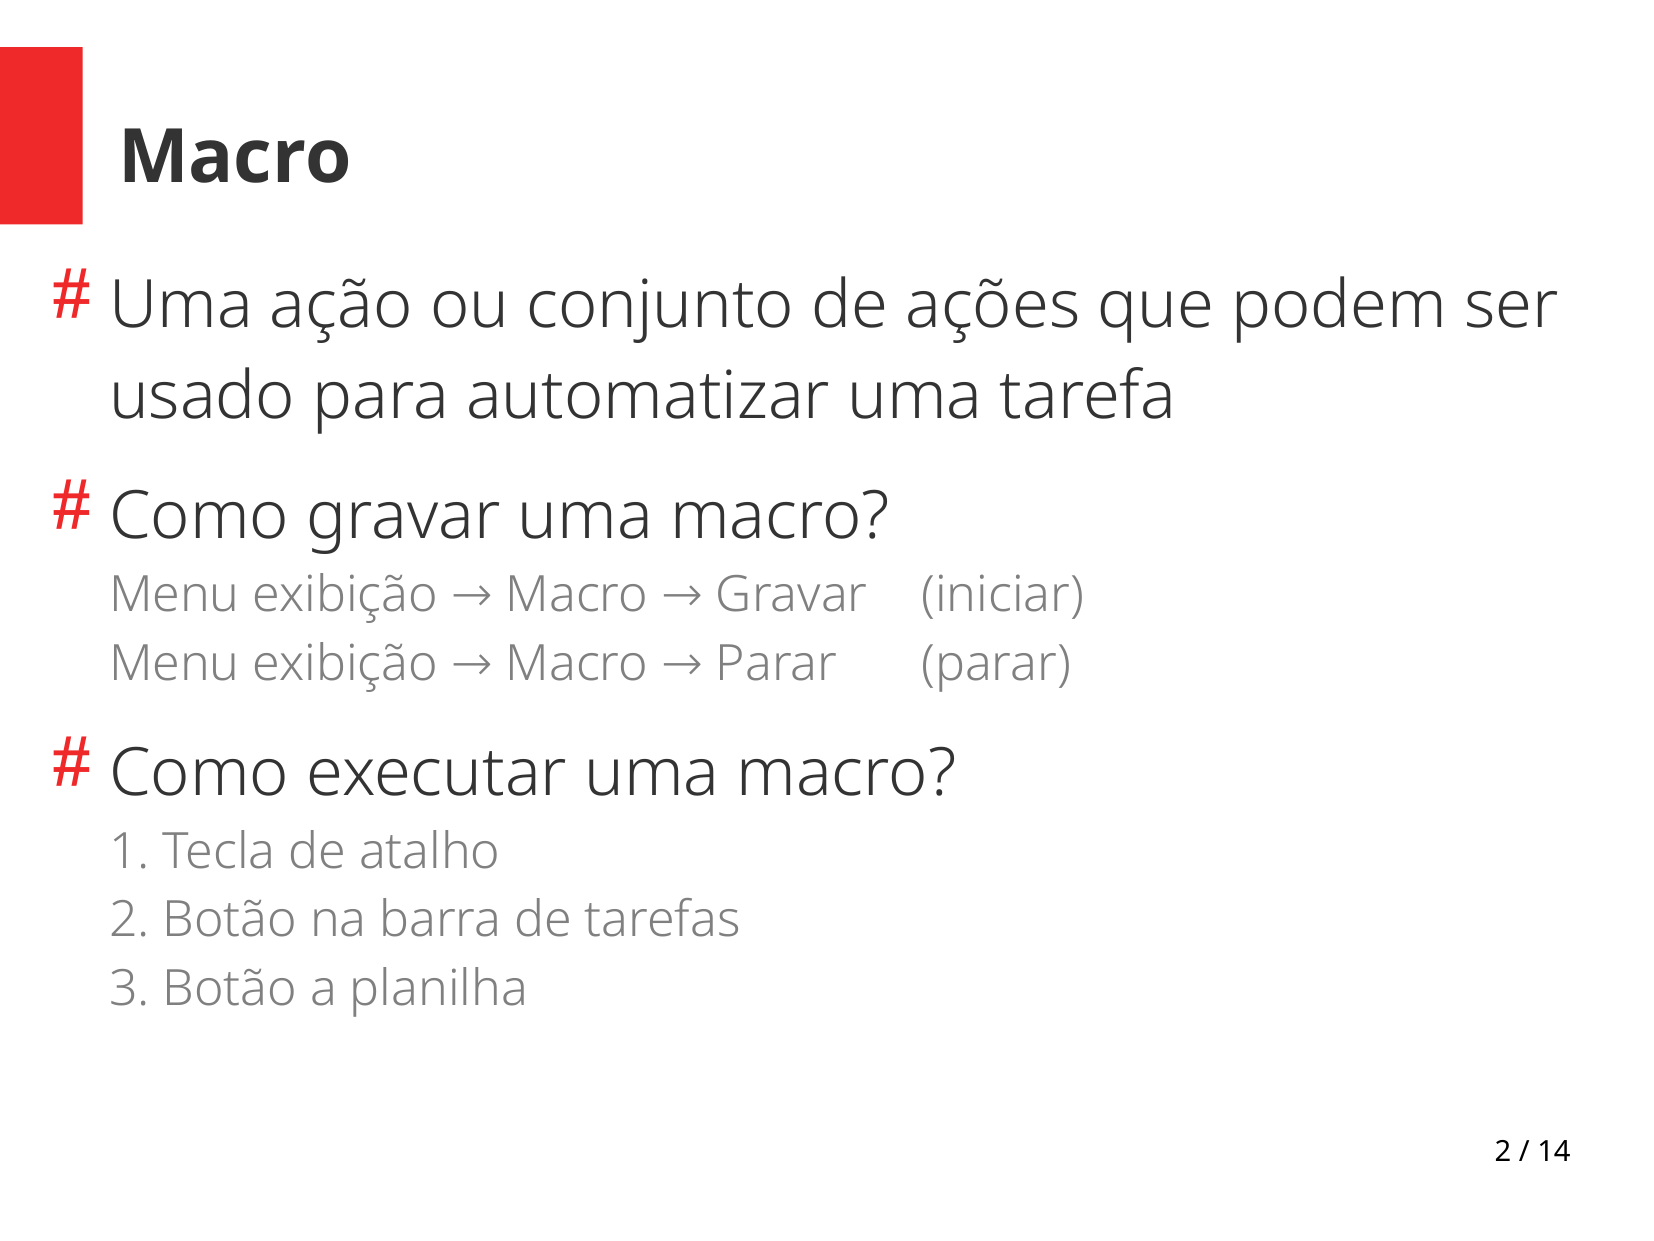

# Macro
Uma ação ou conjunto de ações que podem ser usado para automatizar uma tarefa
Como gravar uma macro?
Menu exibição → Macro → Gravar 	(iniciar)
Menu exibição → Macro → Parar		(parar)
Como executar uma macro?
1. Tecla de atalho
2. Botão na barra de tarefas
3. Botão a planilha
2